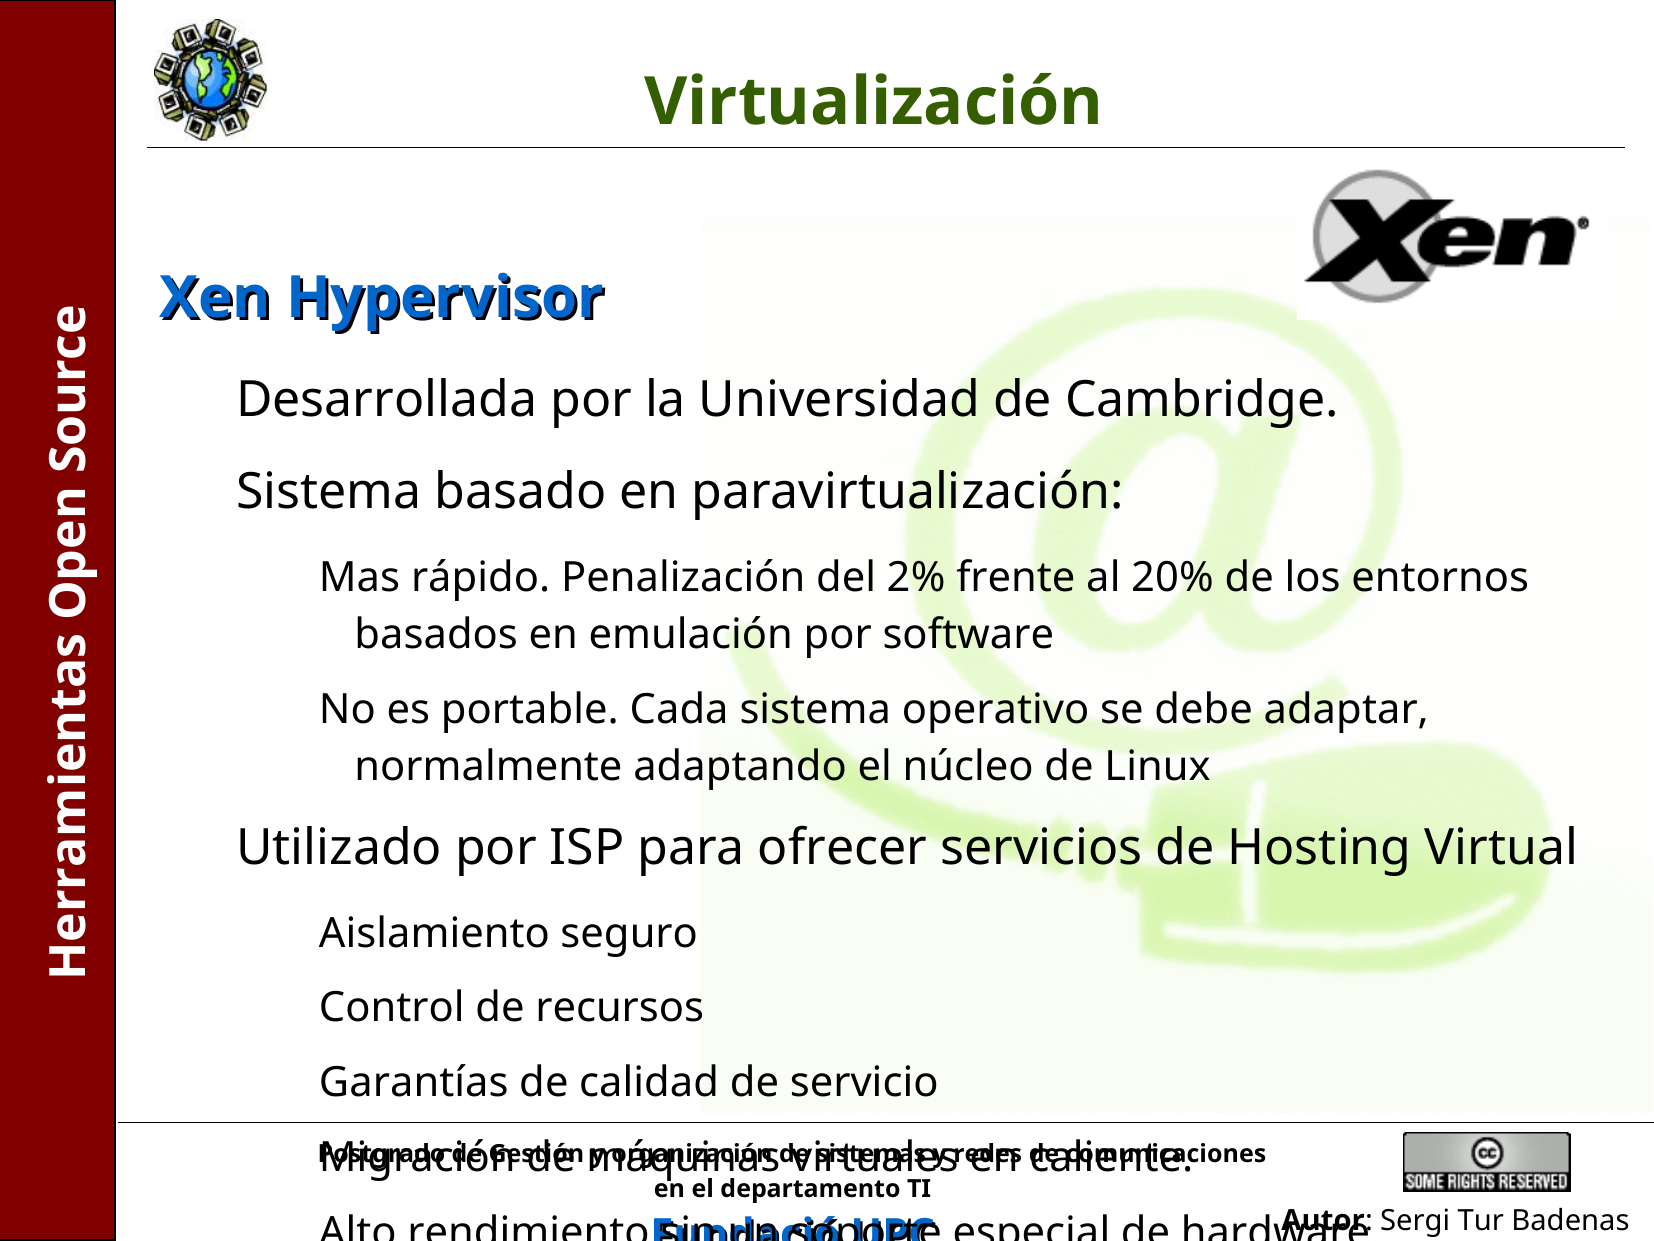

# Virtualización
Xen Hypervisor
Desarrollada por la Universidad de Cambridge.
Sistema basado en paravirtualización:
Mas rápido. Penalización del 2% frente al 20% de los entornos basados en emulación por software
No es portable. Cada sistema operativo se debe adaptar, normalmente adaptando el núcleo de Linux
Utilizado por ISP para ofrecer servicios de Hosting Virtual
Aislamiento seguro
Control de recursos
Garantías de calidad de servicio
Migración de máquinas virtuales en caliente.
Alto rendimiento sin un soporte especial de hardware.